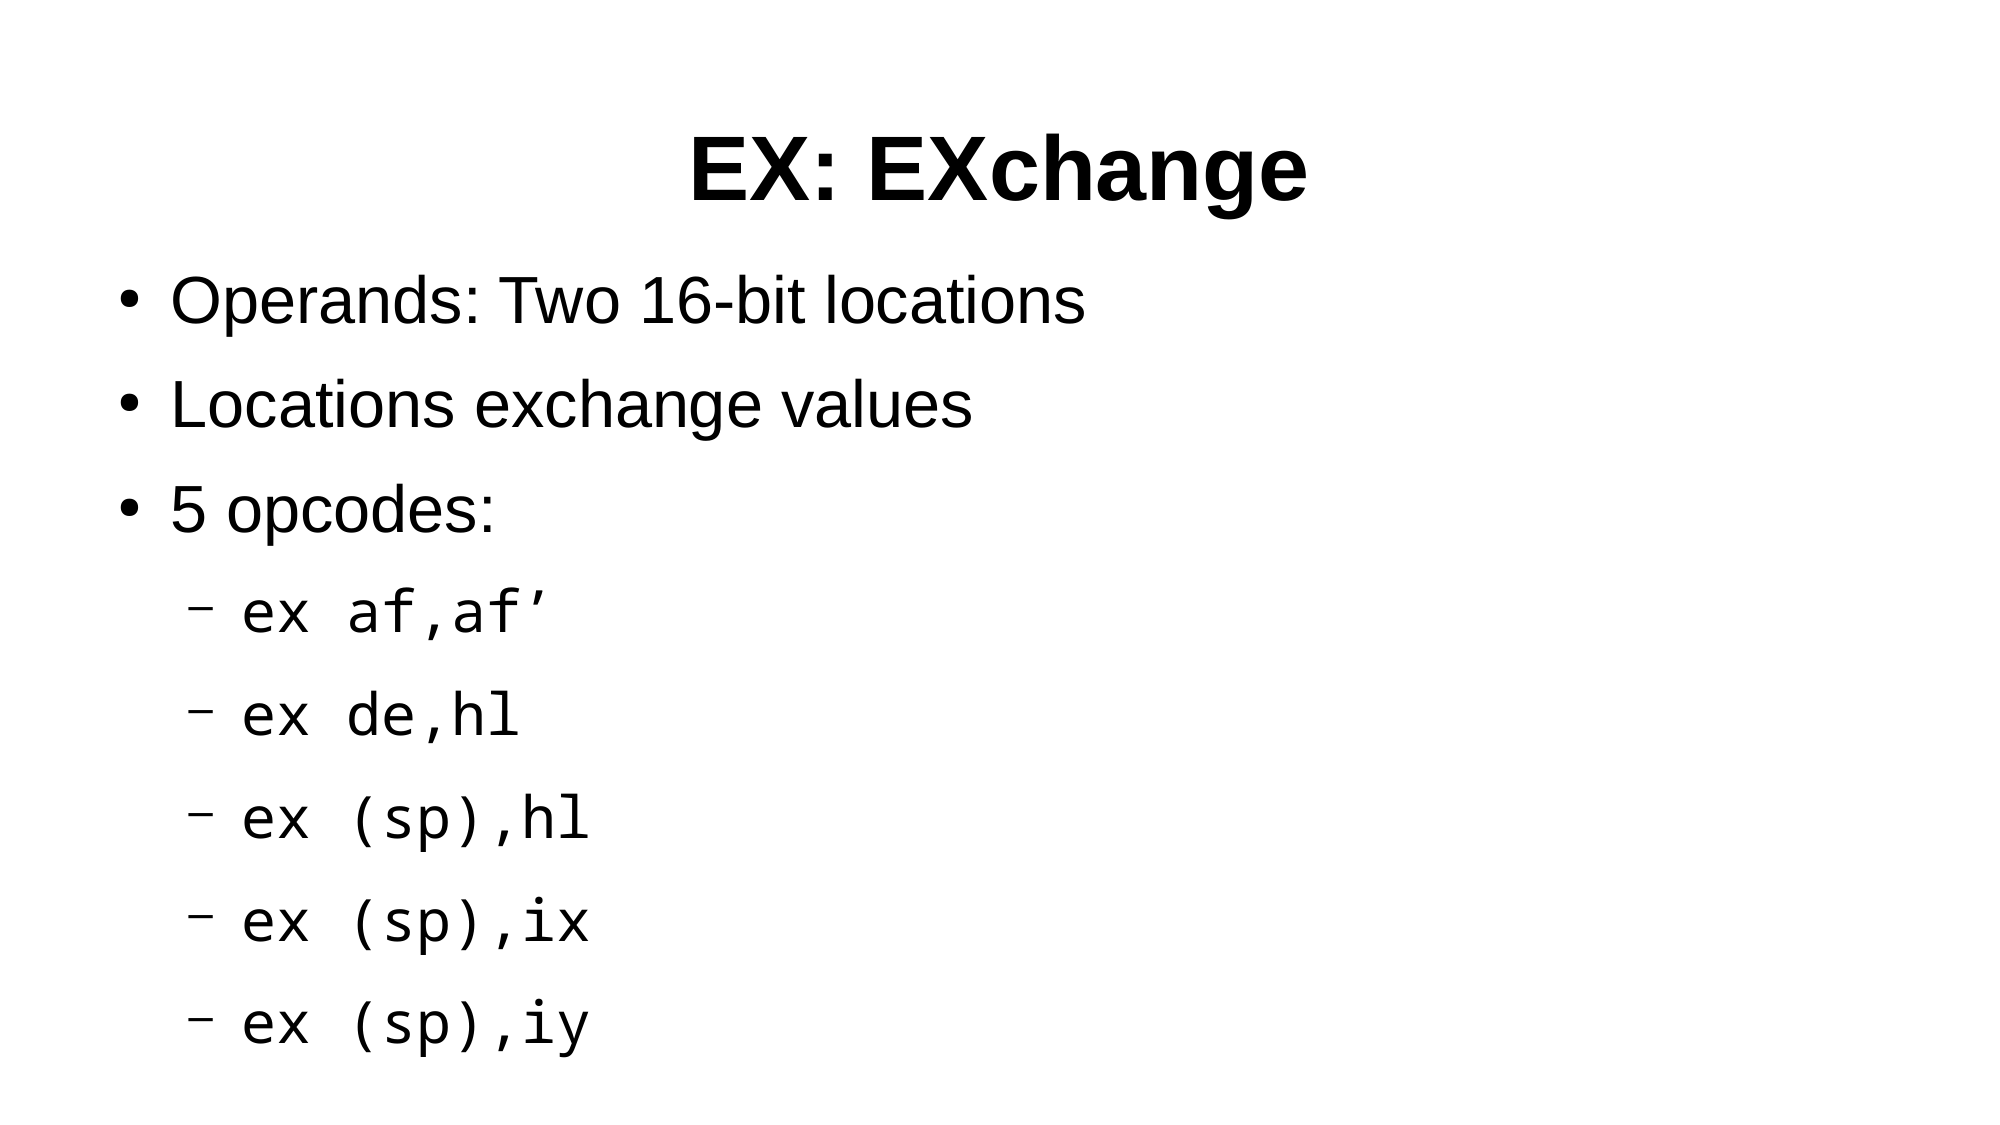

# EX: EXchange
Operands: Two 16-bit locations
Locations exchange values
5 opcodes:
ex af,af’
ex de,hl
ex (sp),hl
ex (sp),ix
ex (sp),iy